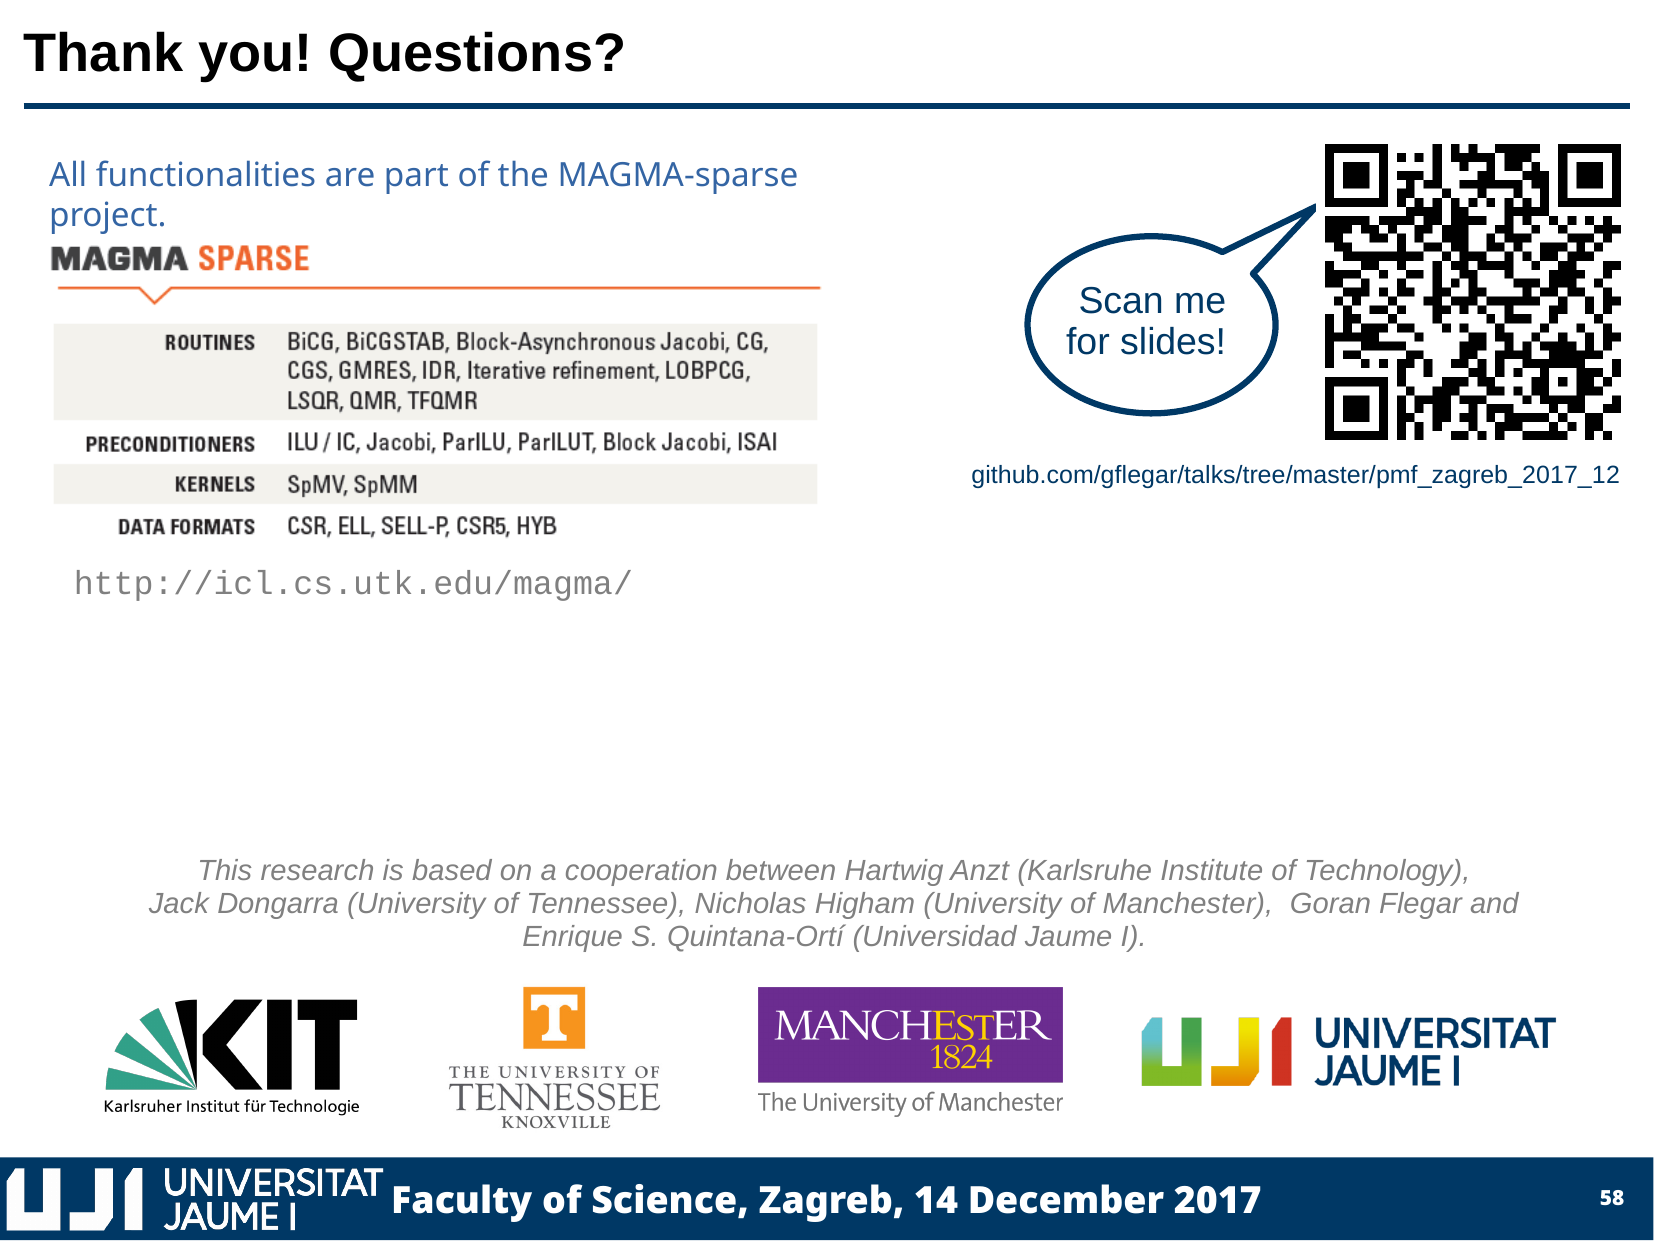

# Thank you! Questions?
All functionalities are part of the MAGMA-sparse project.
Scan me for slides!
github.com/gflegar/talks/tree/master/pmf_zagreb_2017_12
http://icl.cs.utk.edu/magma/
This research is based on a cooperation between Hartwig Anzt (Karlsruhe Institute of Technology),
Jack Dongarra (University of Tennessee), Nicholas Higham (University of Manchester), Goran Flegar and Enrique S. Quintana-Ortí (Universidad Jaume I).
Faculty of Science, Zagreb, 14 December 2017
58